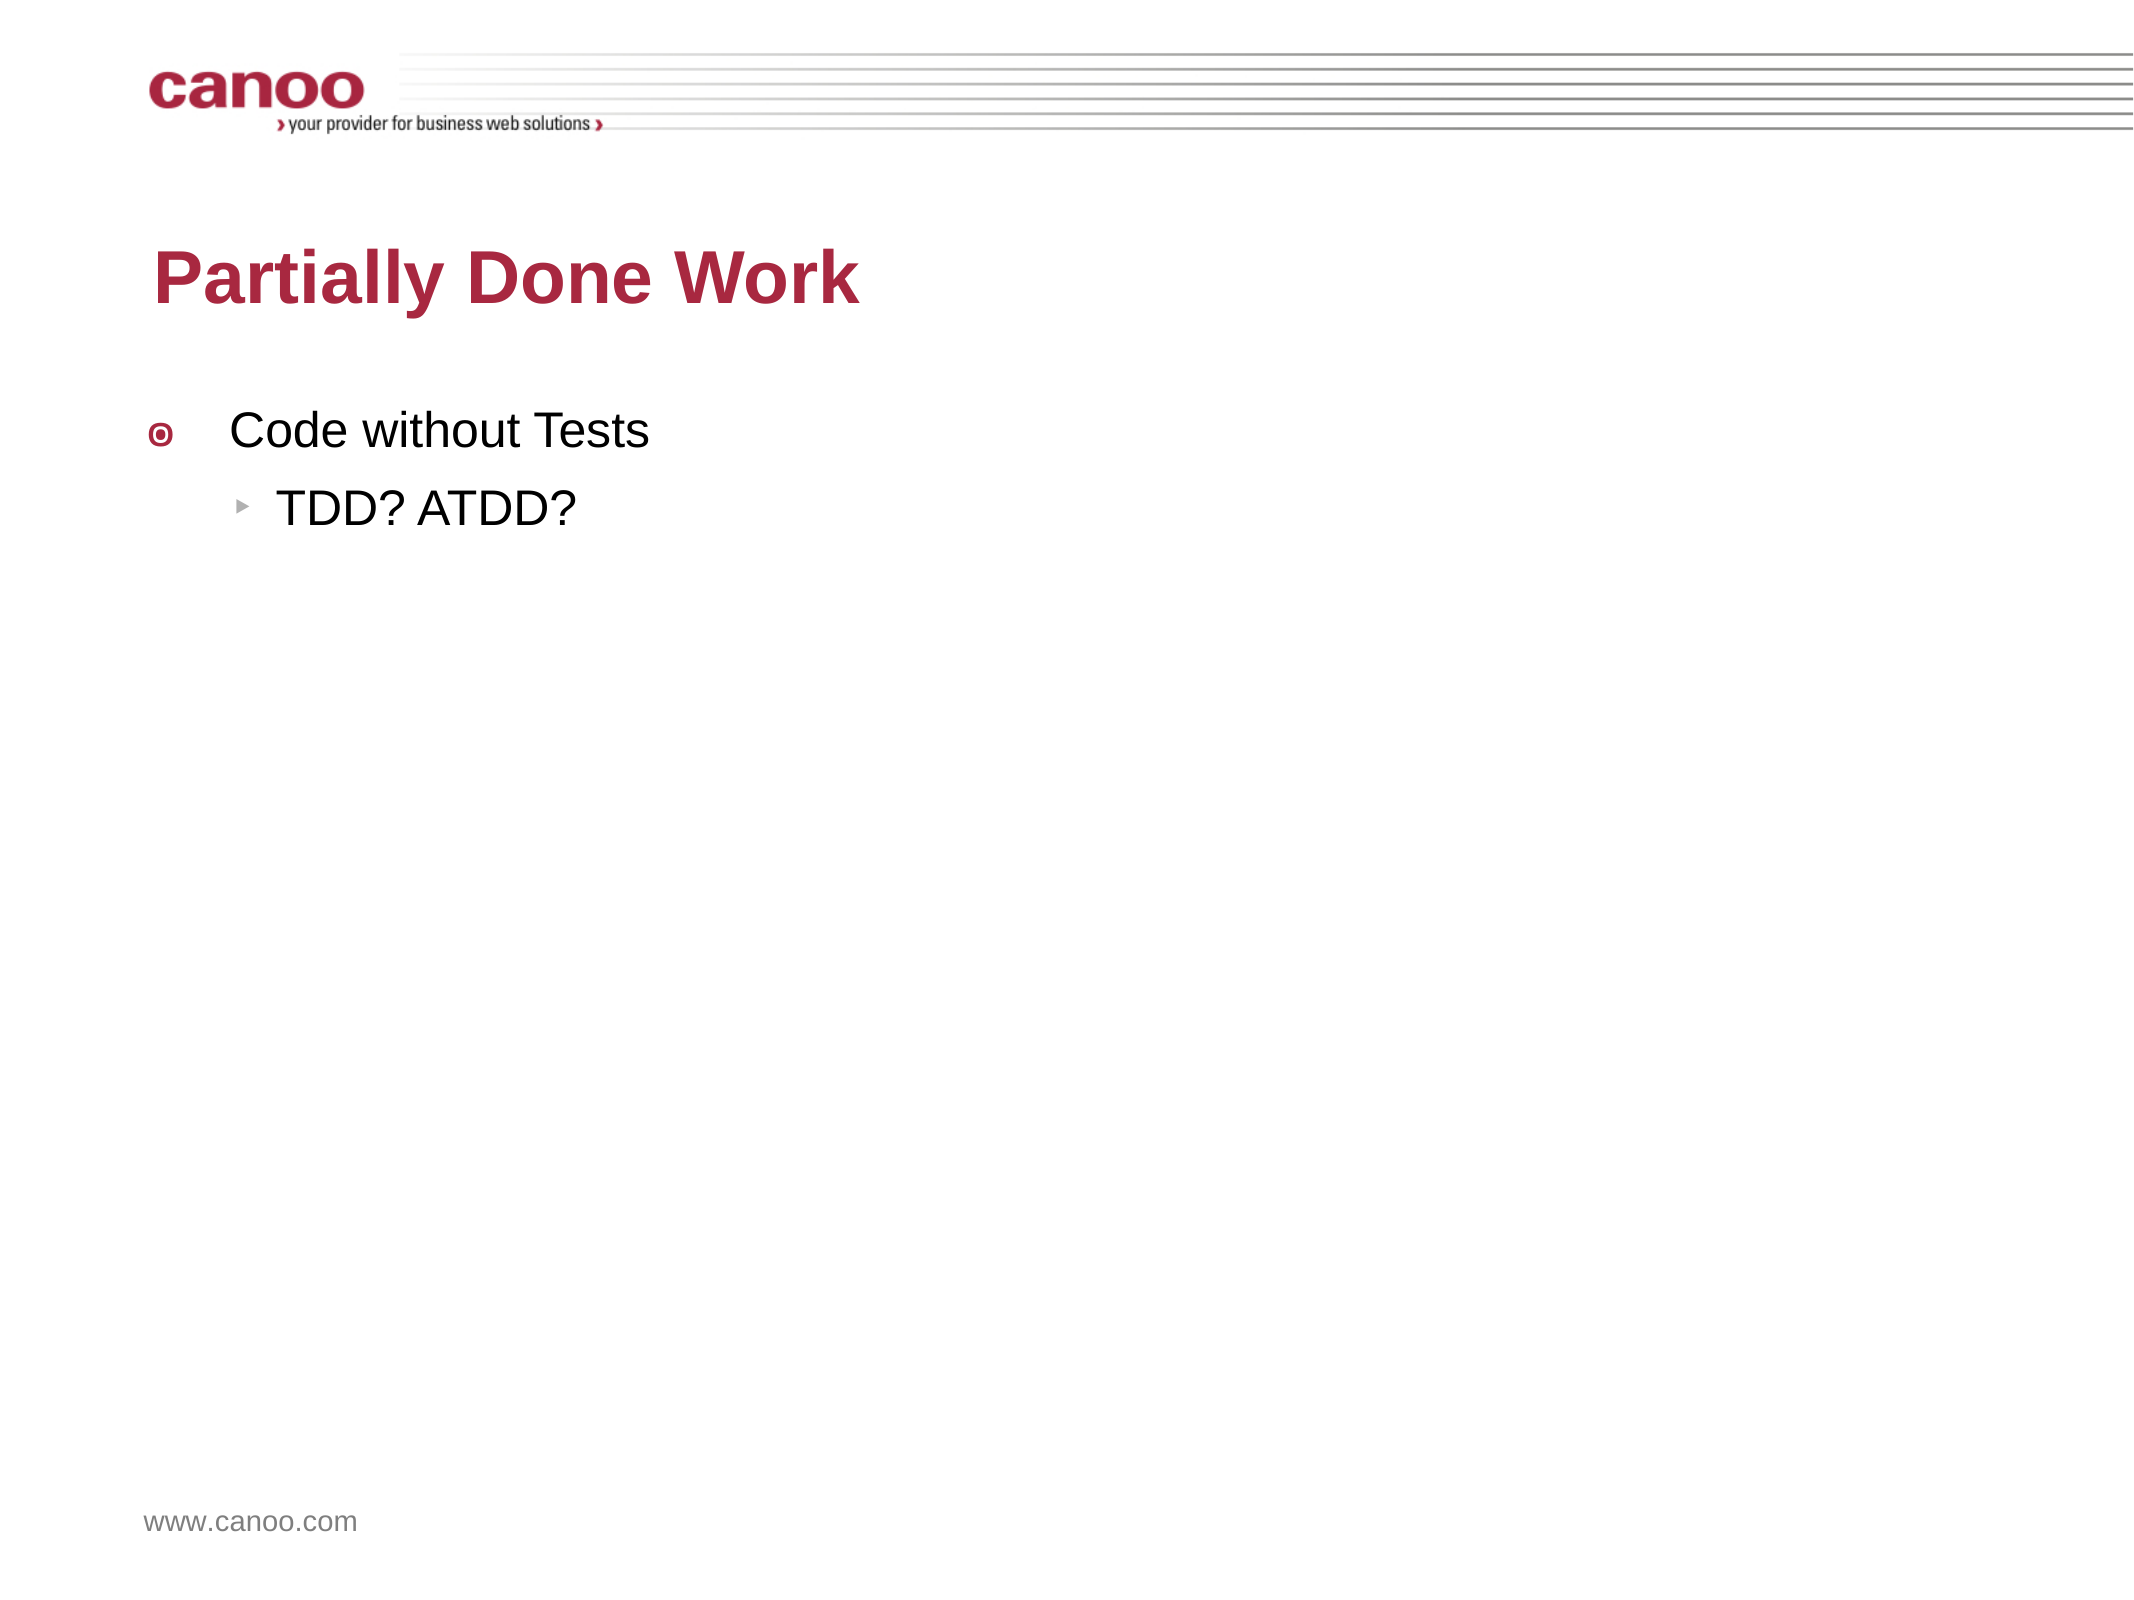

# Partially Done Work
Code without Tests
TDD? ATDD?